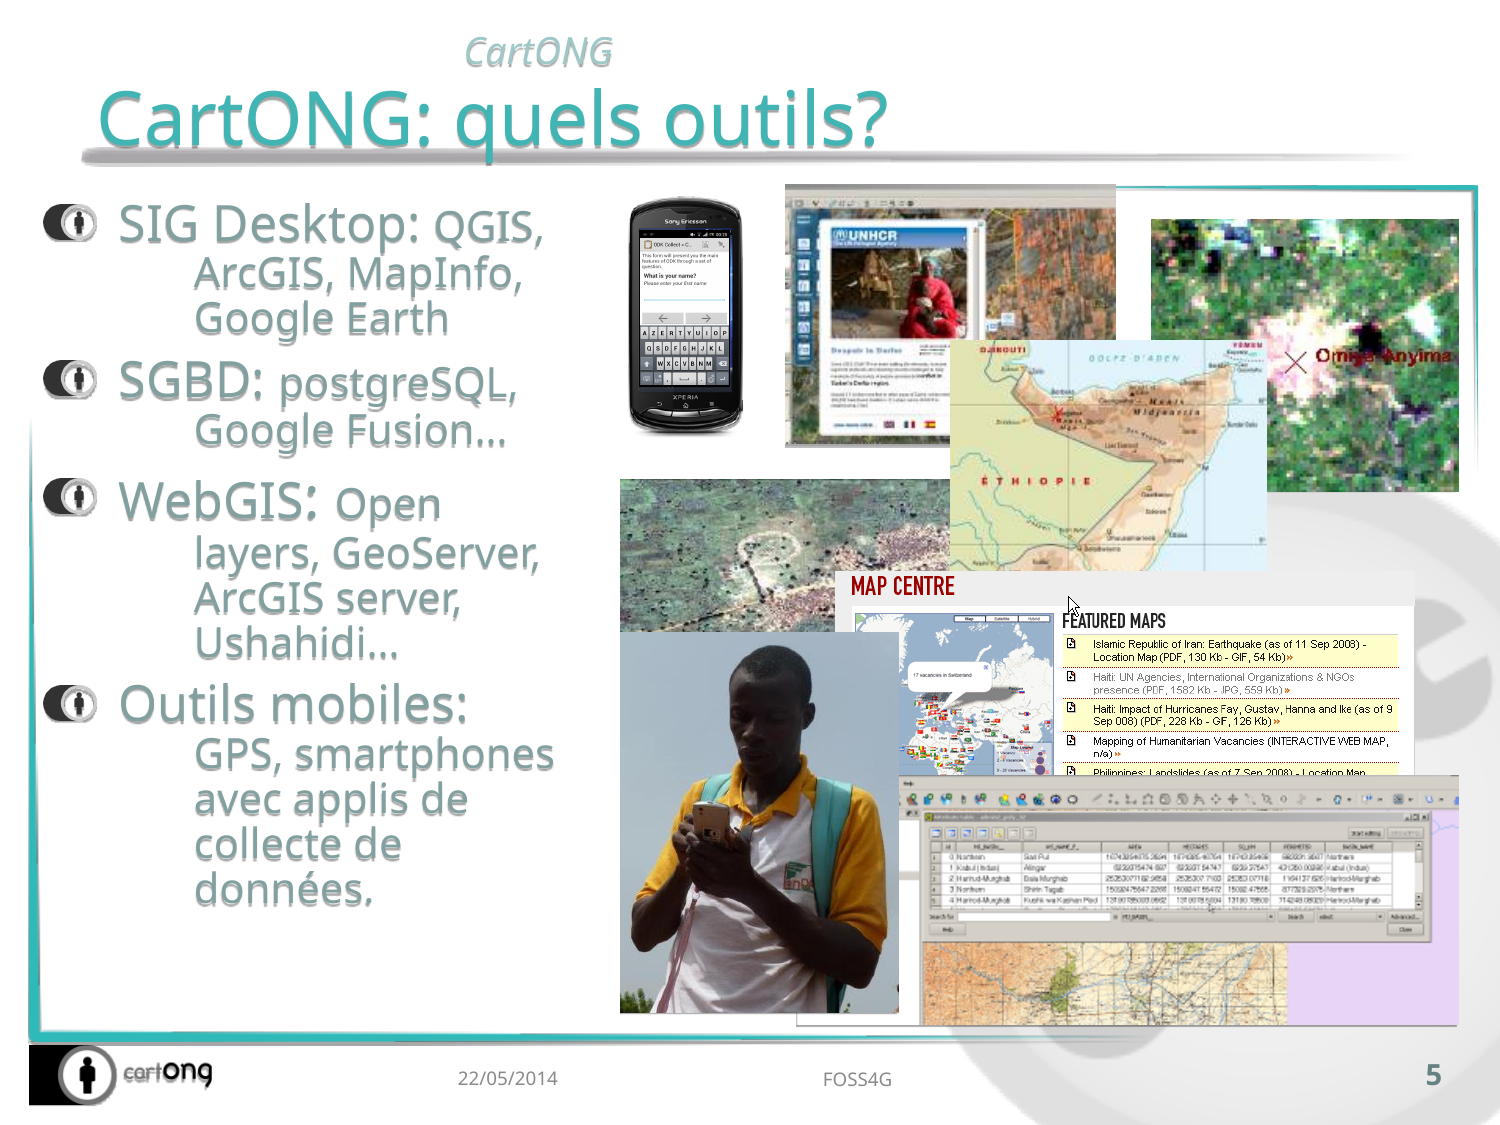

CartONG
# CartONG: quels outils?
SIG Desktop: QGIS, ArcGIS, MapInfo, Google Earth
SGBD: postgreSQL, Google Fusion…
WebGIS: Open layers, GeoServer, ArcGIS server, Ushahidi…
Outils mobiles: GPS, smartphones avec applis de collecte de données.
22/05/2014
FOSS4G